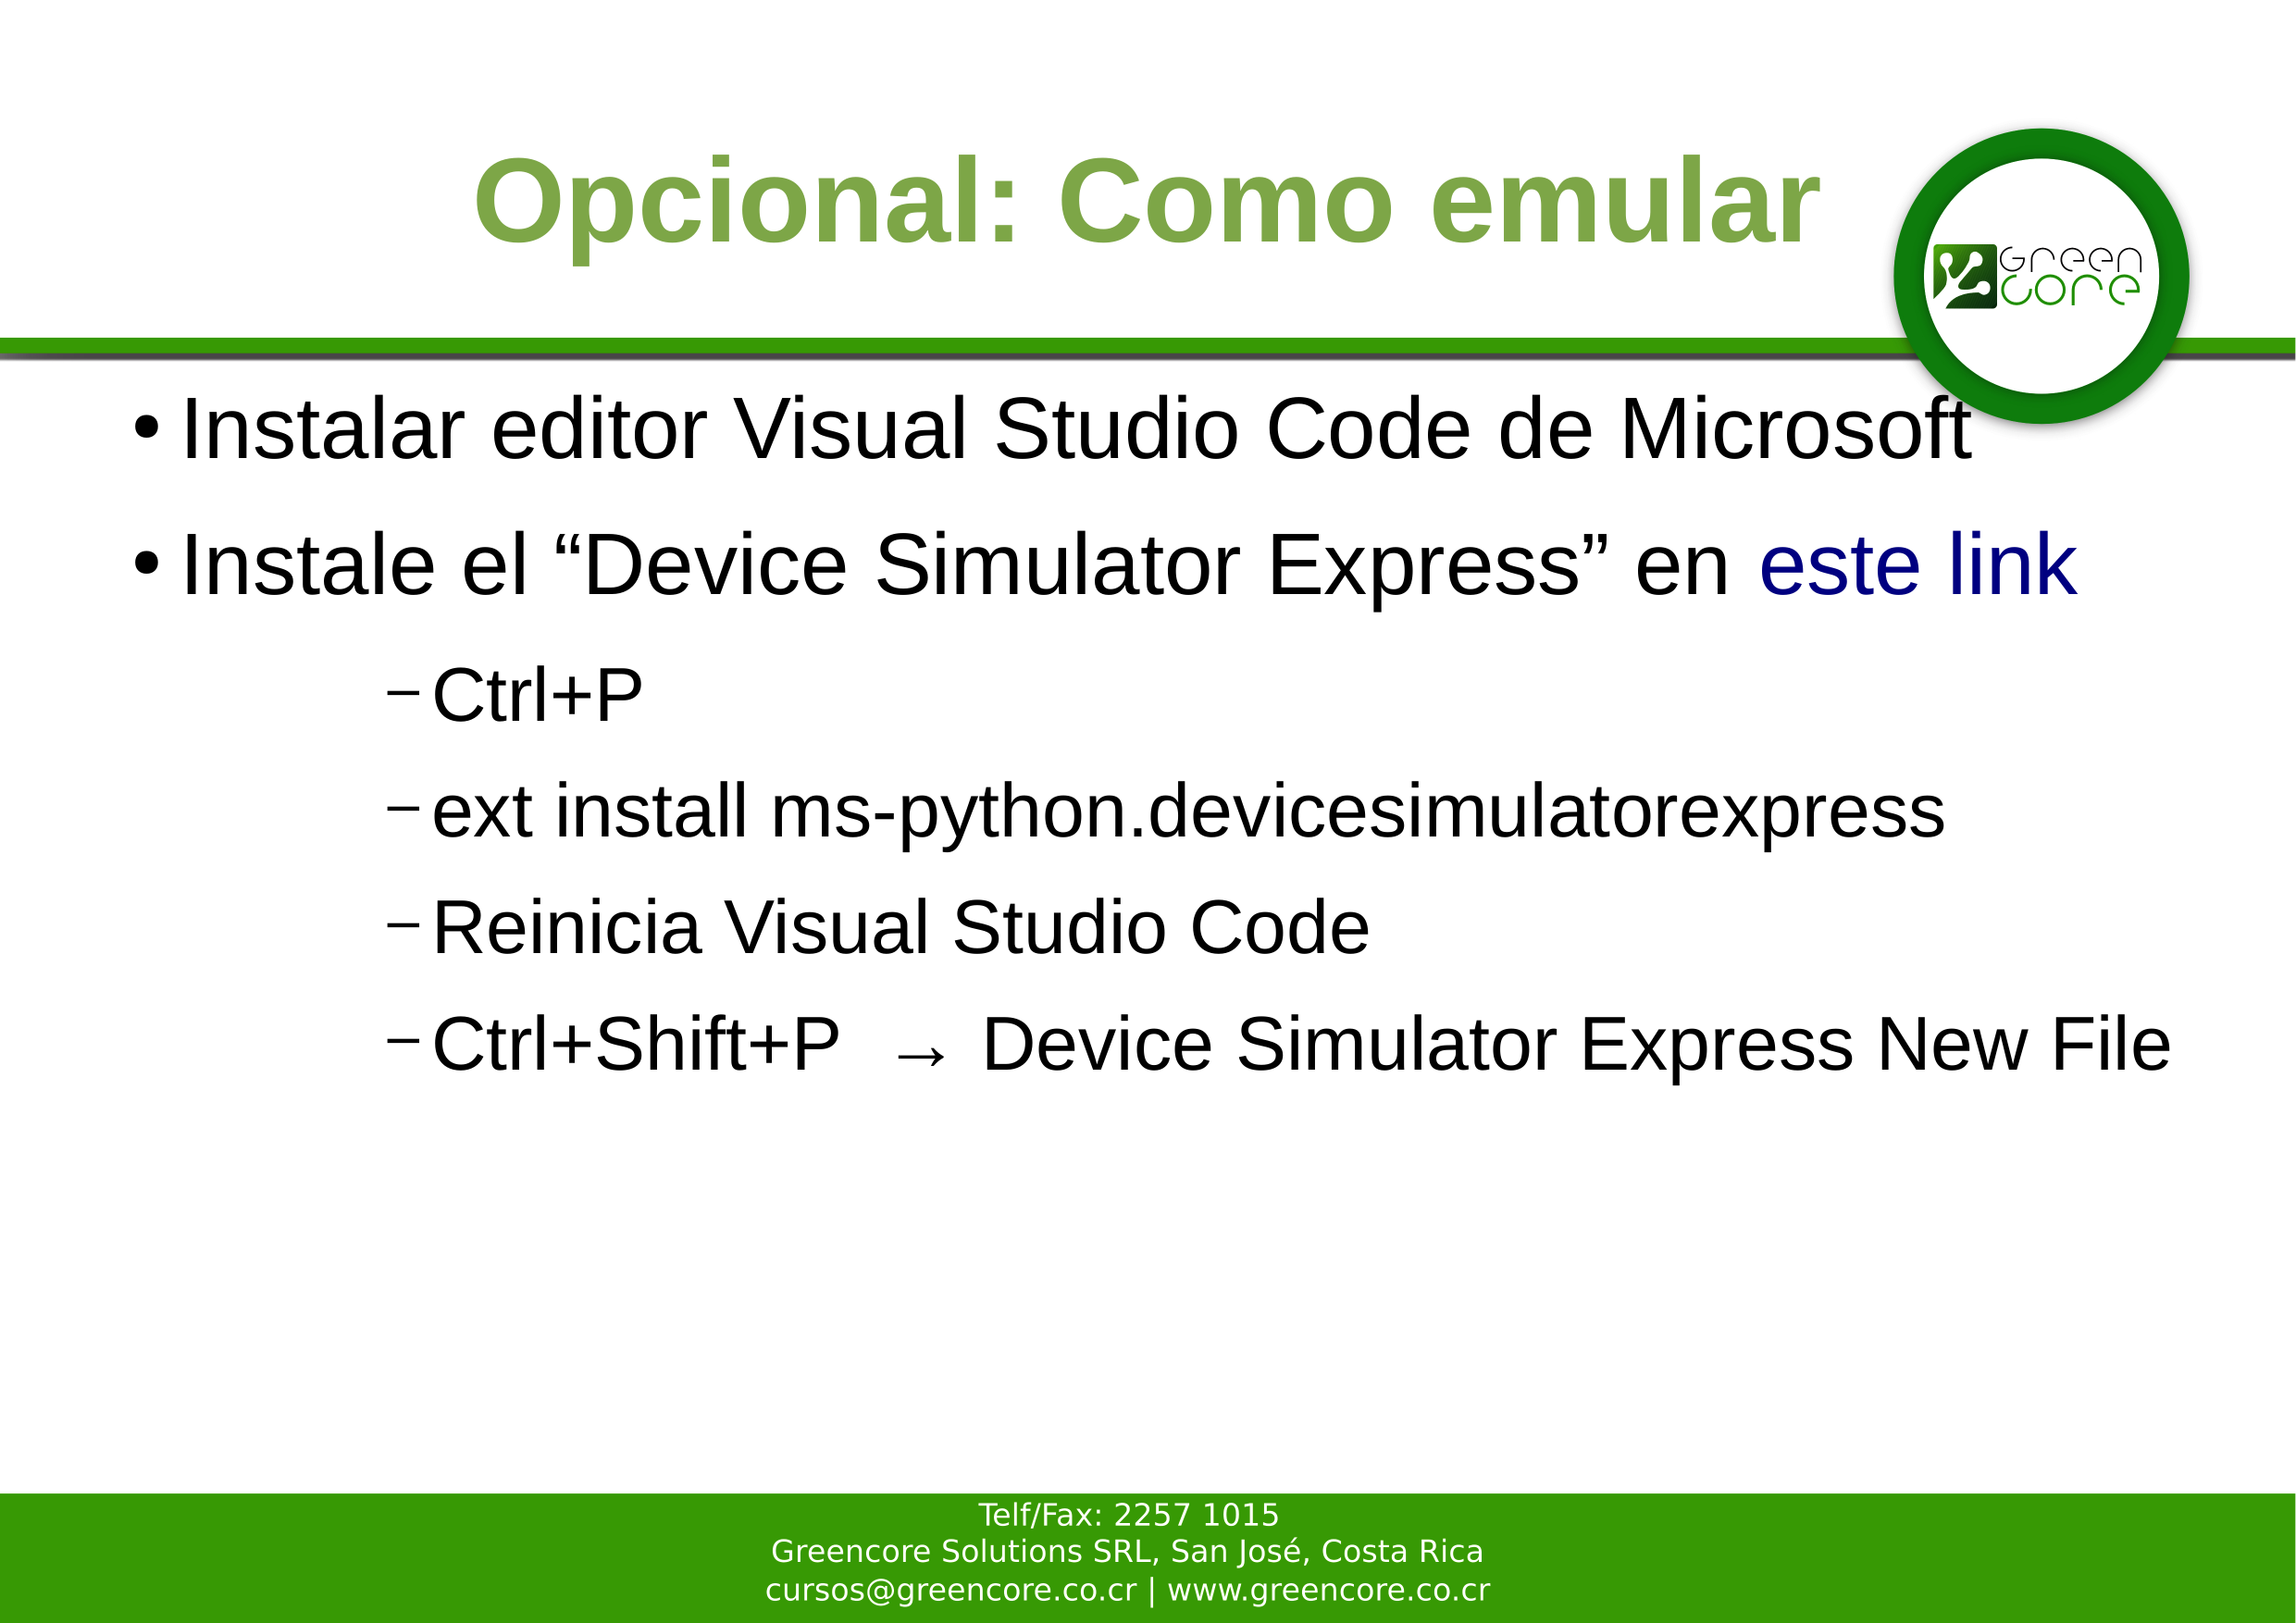

# Opcional: Como emular
Instalar editor Visual Studio Code de Microsoft
Instale el “Device Simulator Express” en este link
Ctrl+P
ext install ms-python.devicesimulatorexpress
Reinicia Visual Studio Code
Ctrl+Shift+P → Device Simulator Express New File